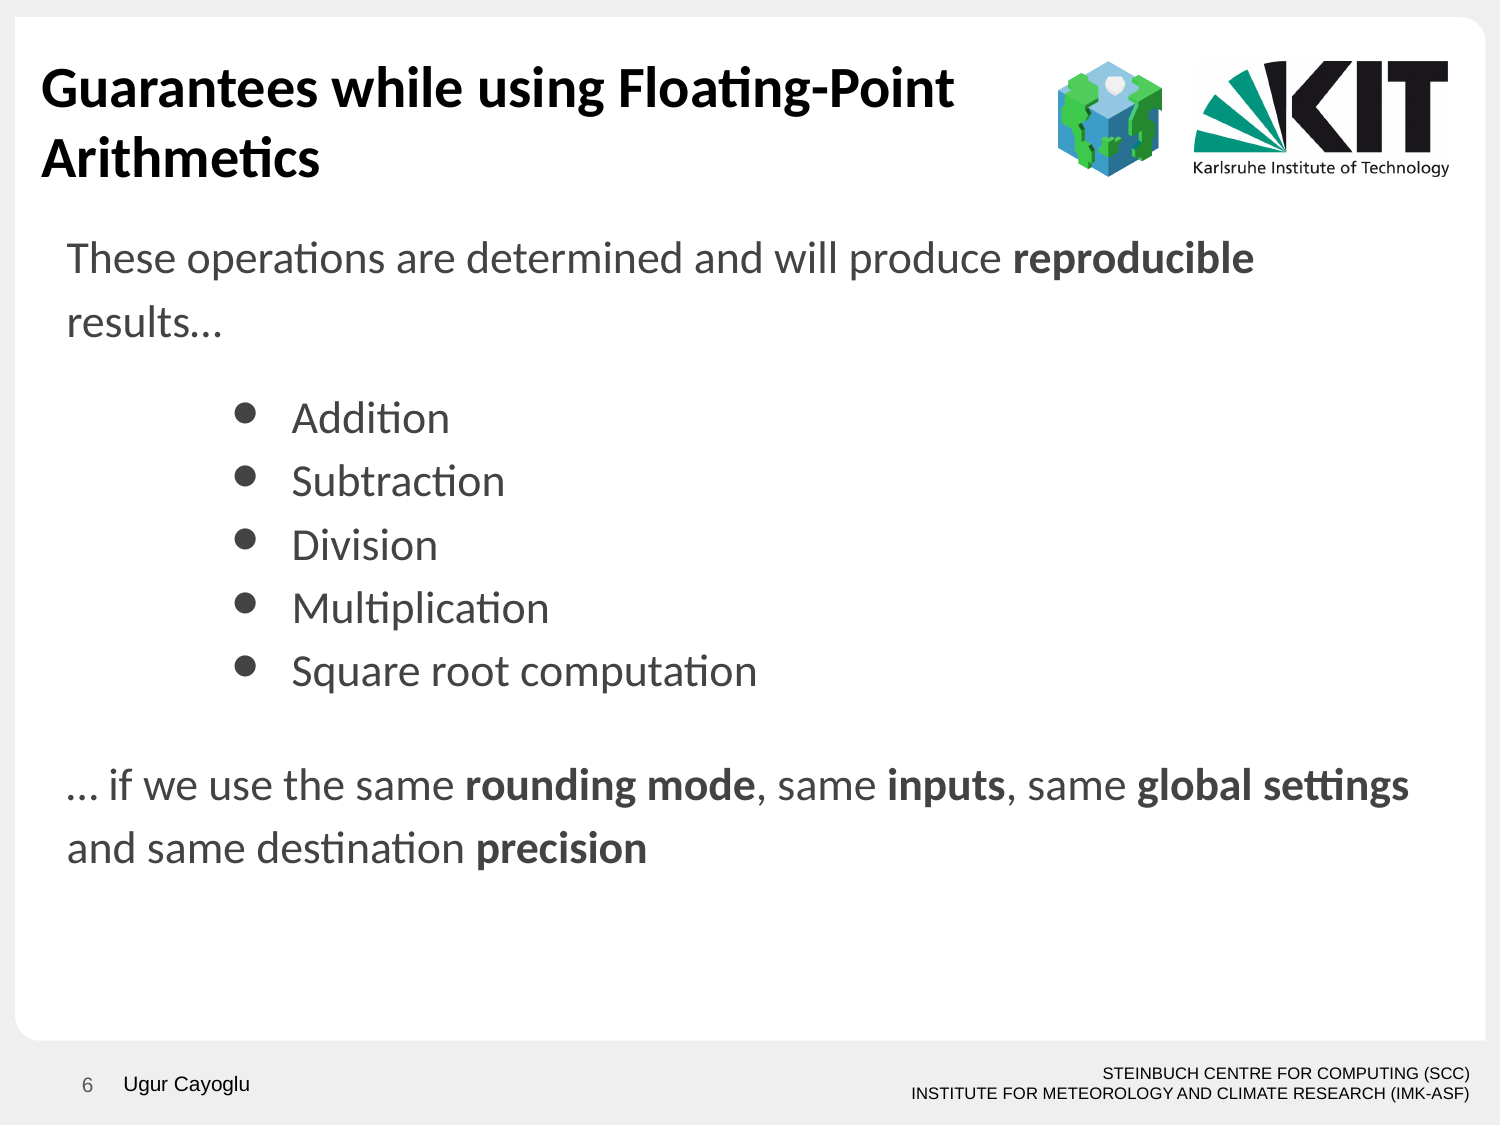

# Guarantees while using Floating-Point Arithmetics
These operations are determined and will produce reproducible results…
Addition
Subtraction
Division
Multiplication
Square root computation
… if we use the same rounding mode, same inputs, same global settings and same destination precision
STEINBUCH CENTRE FOR COMPUTING (SCC)
INSTITUTE FOR METEOROLOGY AND CLIMATE RESEARCH (IMK-ASF)
Ugur Cayoglu